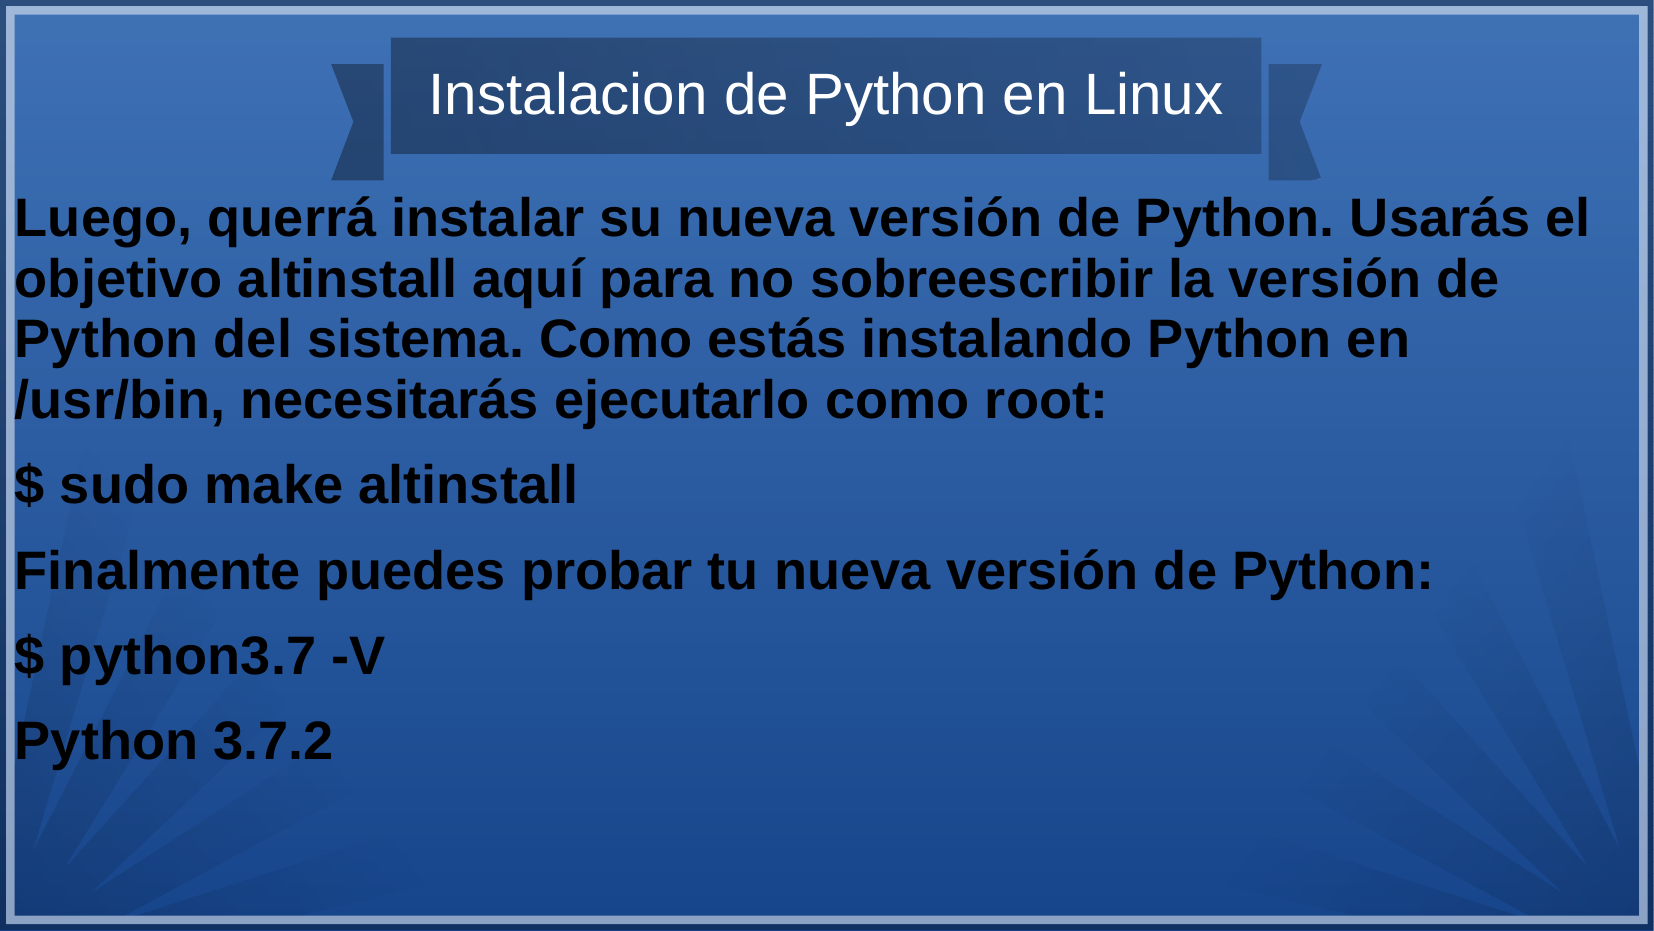

# Instalacion de Python en Linux
Luego, querrá instalar su nueva versión de Python. Usarás el objetivo altinstall aquí para no sobreescribir la versión de Python del sistema. Como estás instalando Python en /usr/bin, necesitarás ejecutarlo como root:
$ sudo make altinstall
Finalmente puedes probar tu nueva versión de Python:
$ python3.7 -V
Python 3.7.2